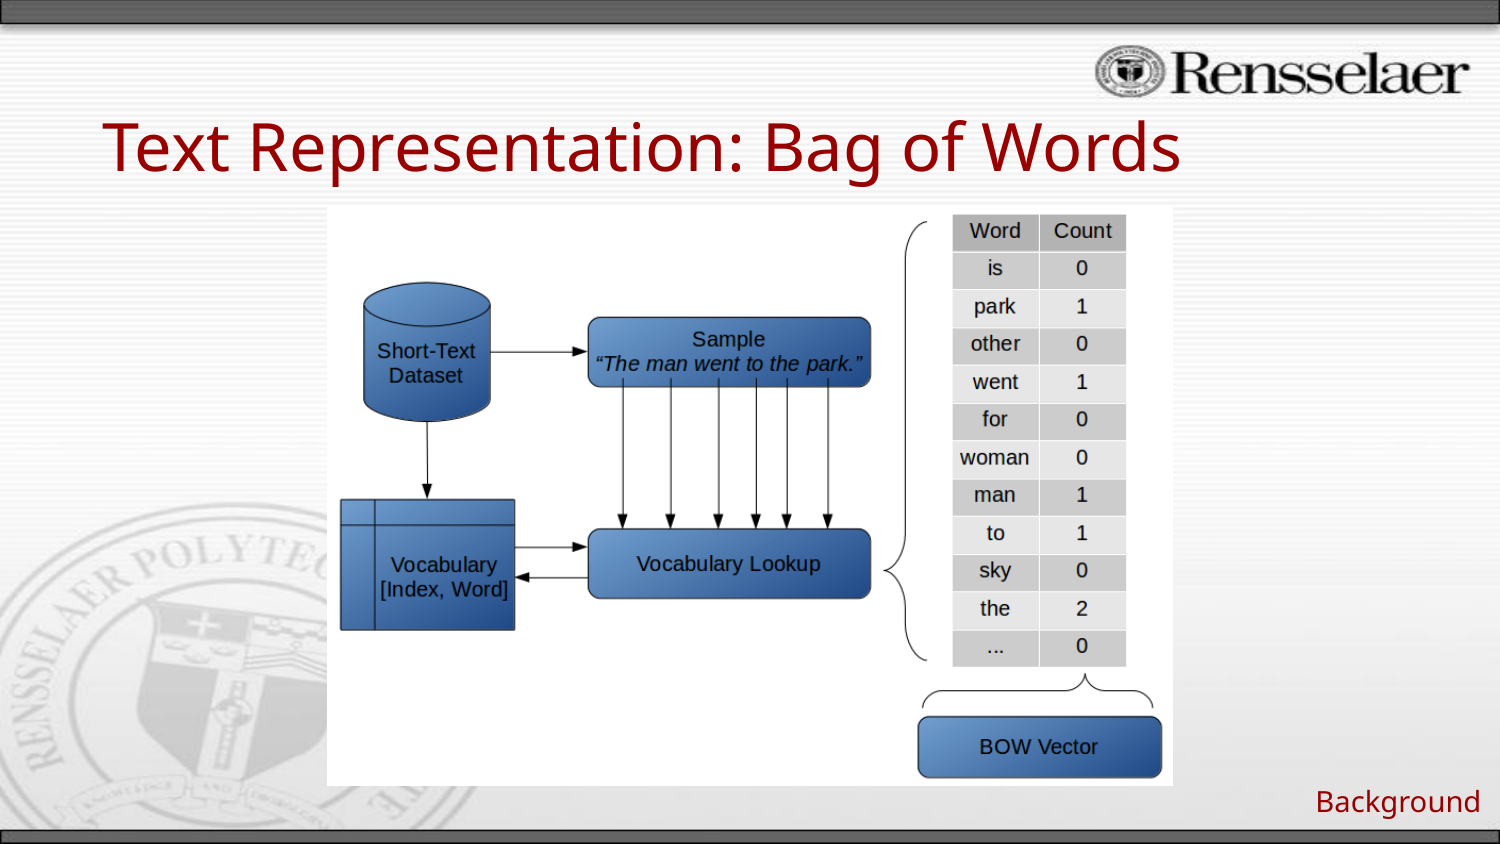

# Text Representation: Bag of Words
Background